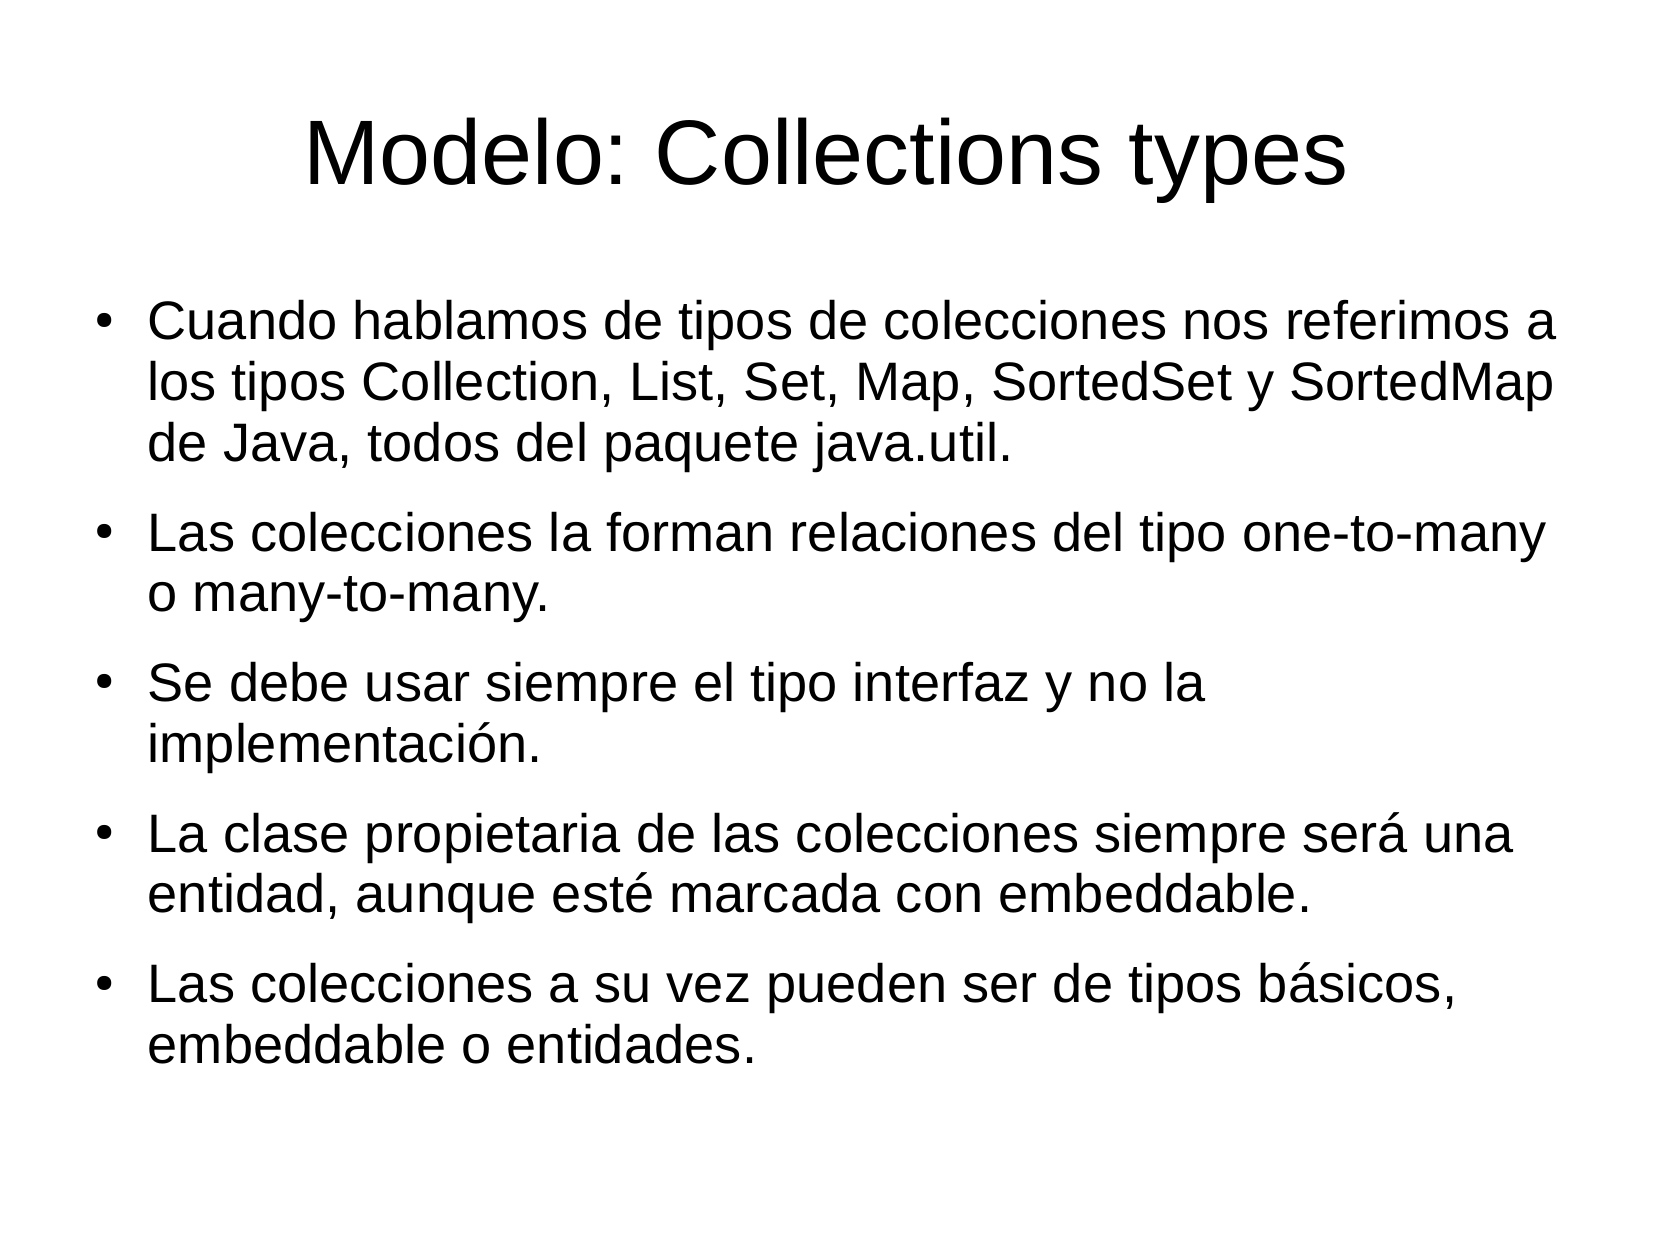

# Modelo: Collections types
Cuando hablamos de tipos de colecciones nos referimos a los tipos Collection, List, Set, Map, SortedSet y SortedMap de Java, todos del paquete java.util.
Las colecciones la forman relaciones del tipo one-to-many o many-to-many.
Se debe usar siempre el tipo interfaz y no la implementación.
La clase propietaria de las colecciones siempre será una entidad, aunque esté marcada con embeddable.
Las colecciones a su vez pueden ser de tipos básicos, embeddable o entidades.